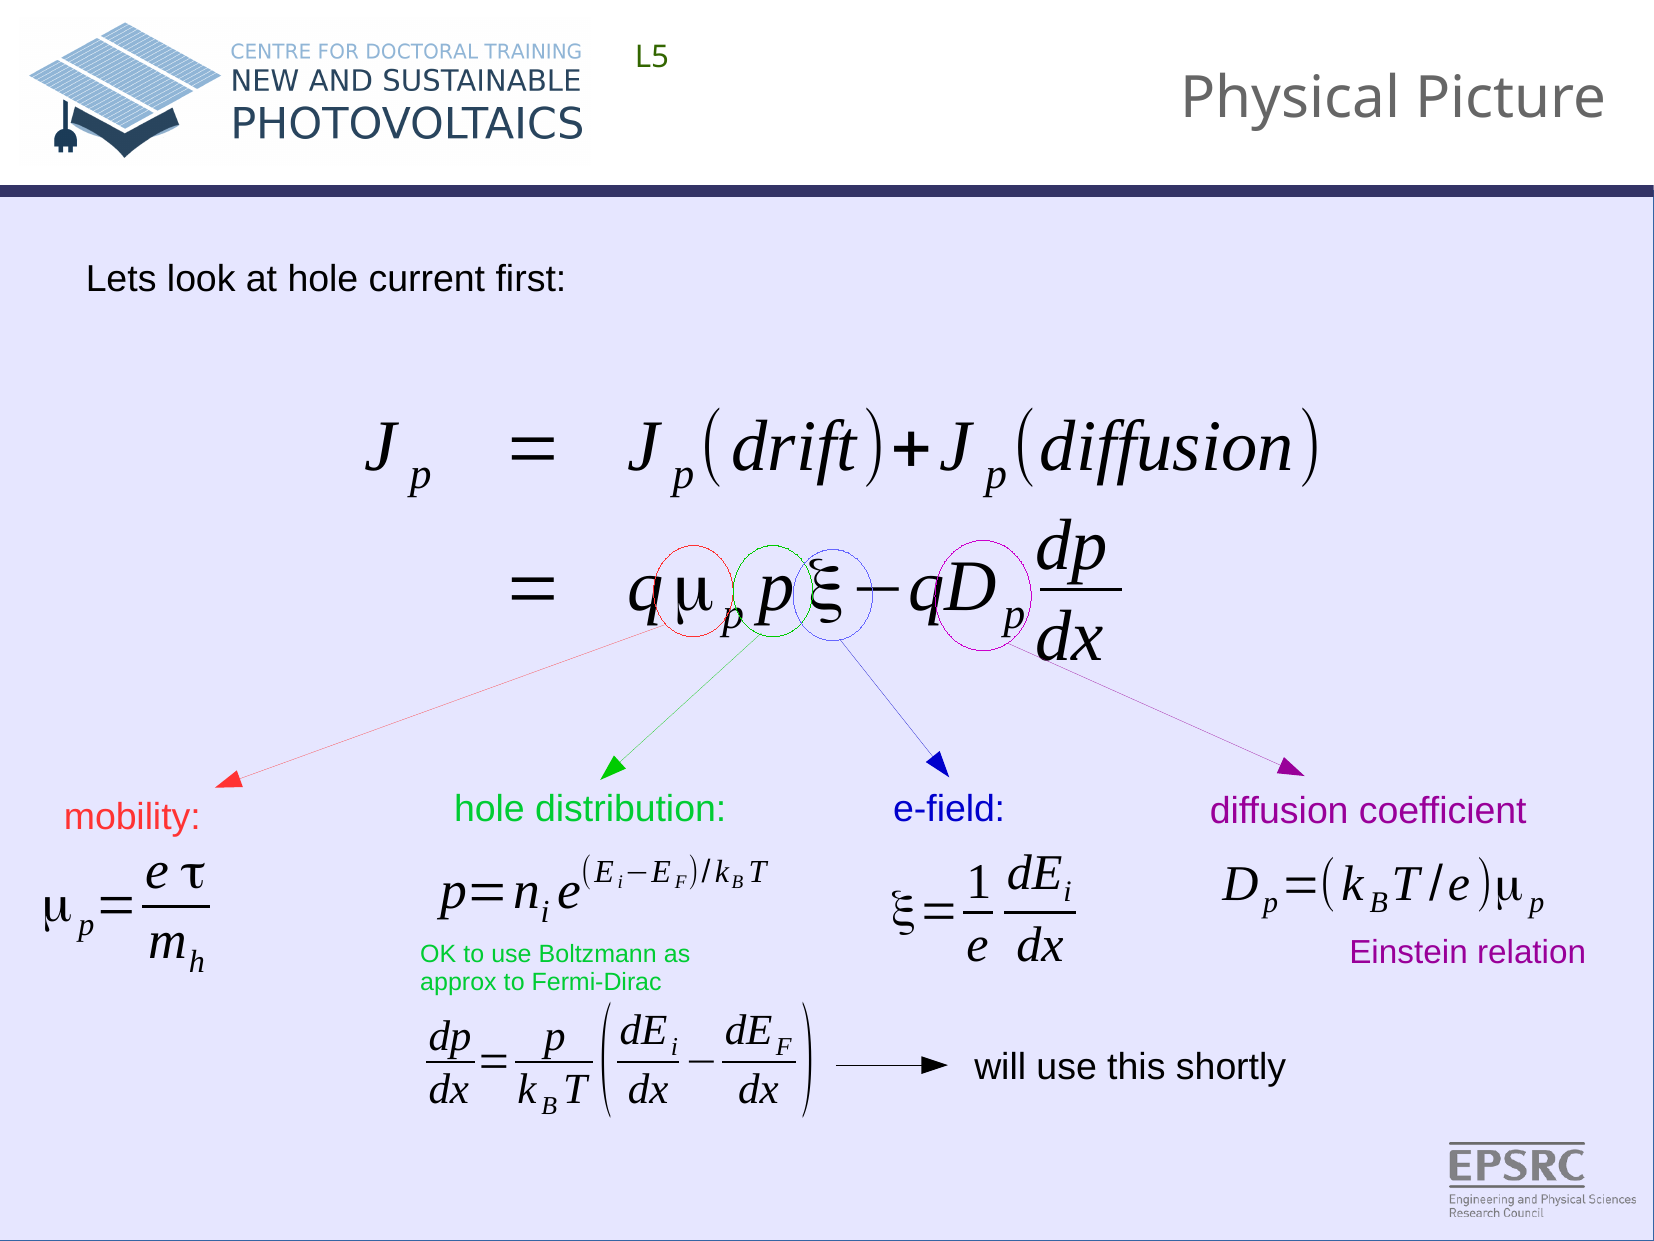

L5
Physical Picture
Lets look at hole current first:
hole distribution:
e-field:
diffusion coefficient
mobility:
Einstein relation
OK to use Boltzmann as approx to Fermi-Dirac
will use this shortly